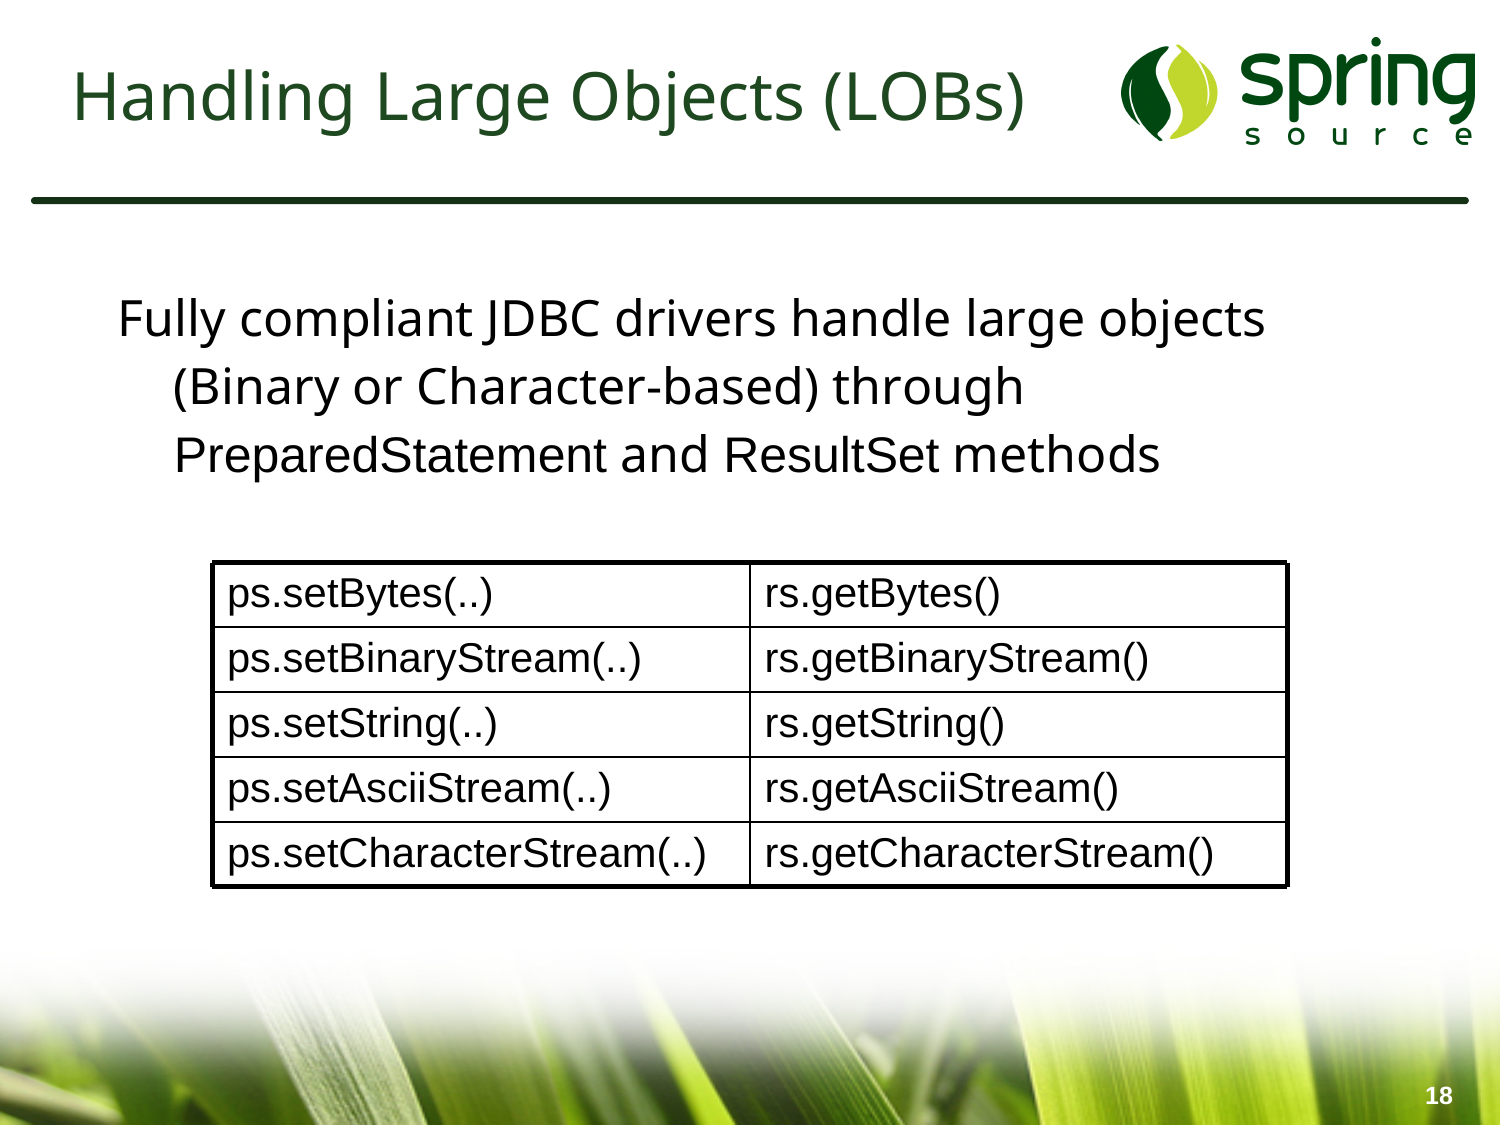

# Handling Large Objects (LOBs)
Fully compliant JDBC drivers handle large objects (Binary or Character-based) through PreparedStatement and ResultSet methods
ps.setBytes(..)
rs.getBytes()
ps.setBinaryStream(..)
rs.getBinaryStream()
ps.setString(..)
rs.getString()
ps.setAsciiStream(..)
rs.getAsciiStream()
ps.setCharacterStream(..)
rs.getCharacterStream()